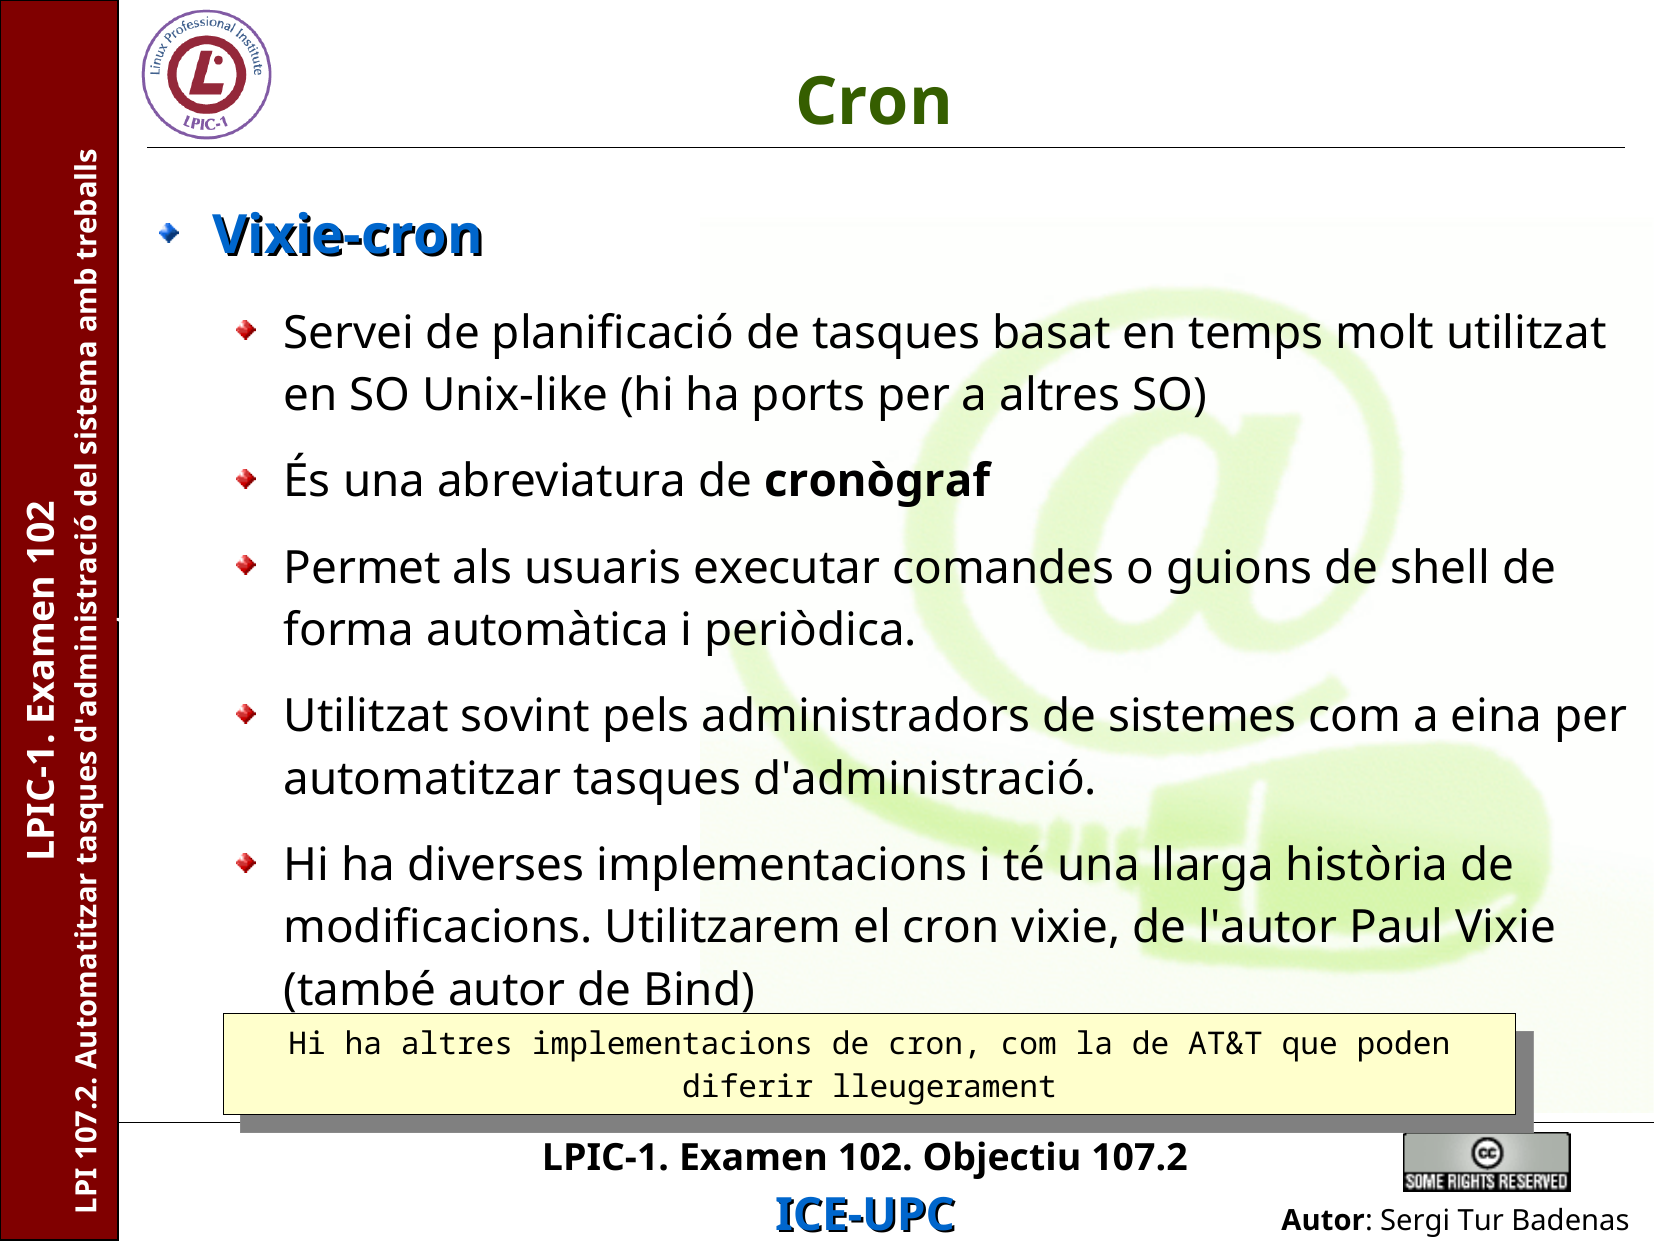

# Cron
Vixie-cron
Servei de planificació de tasques basat en temps molt utilitzat en SO Unix-like (hi ha ports per a altres SO)
És una abreviatura de cronògraf
Permet als usuaris executar comandes o guions de shell de forma automàtica i periòdica.
Utilitzat sovint pels administradors de sistemes com a eina per automatitzar tasques d'administració.
Hi ha diverses implementacions i té una llarga història de modificacions. Utilitzarem el cron vixie, de l'autor Paul Vixie (també autor de Bind)
Hi ha altres implementacions de cron, com la de AT&T que poden diferir lleugerament